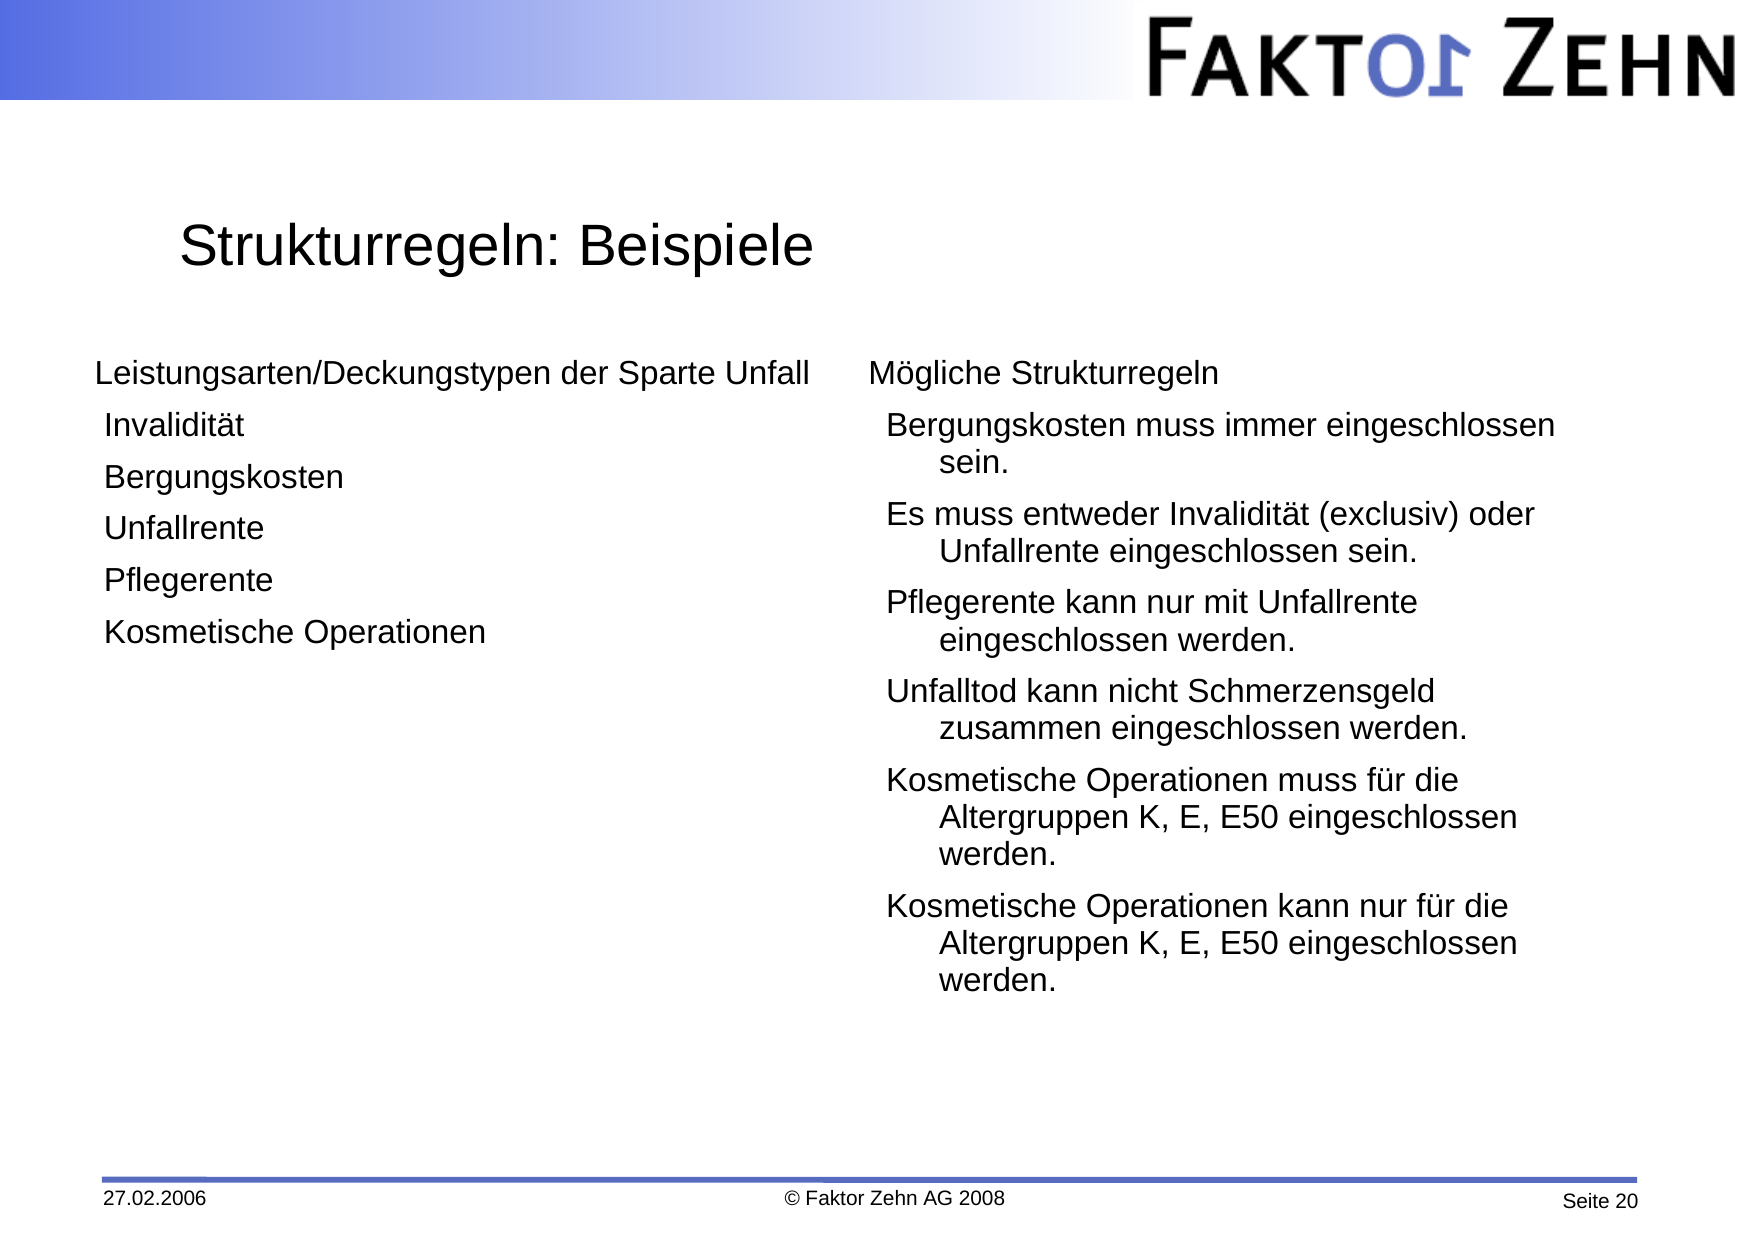

# Strukturregeln: Beispiele
Leistungsarten/Deckungstypen der Sparte Unfall
 Invalidität
 Bergungskosten
 Unfallrente
 Pflegerente
 Kosmetische Operationen
Mögliche Strukturregeln
Bergungskosten muss immer eingeschlossen sein.
Es muss entweder Invalidität (exclusiv) oder Unfallrente eingeschlossen sein.
Pflegerente kann nur mit Unfallrente eingeschlossen werden.
Unfalltod kann nicht Schmerzensgeld zusammen eingeschlossen werden.
Kosmetische Operationen muss für die Altergruppen K, E, E50 eingeschlossen werden.
Kosmetische Operationen kann nur für die Altergruppen K, E, E50 eingeschlossen werden.